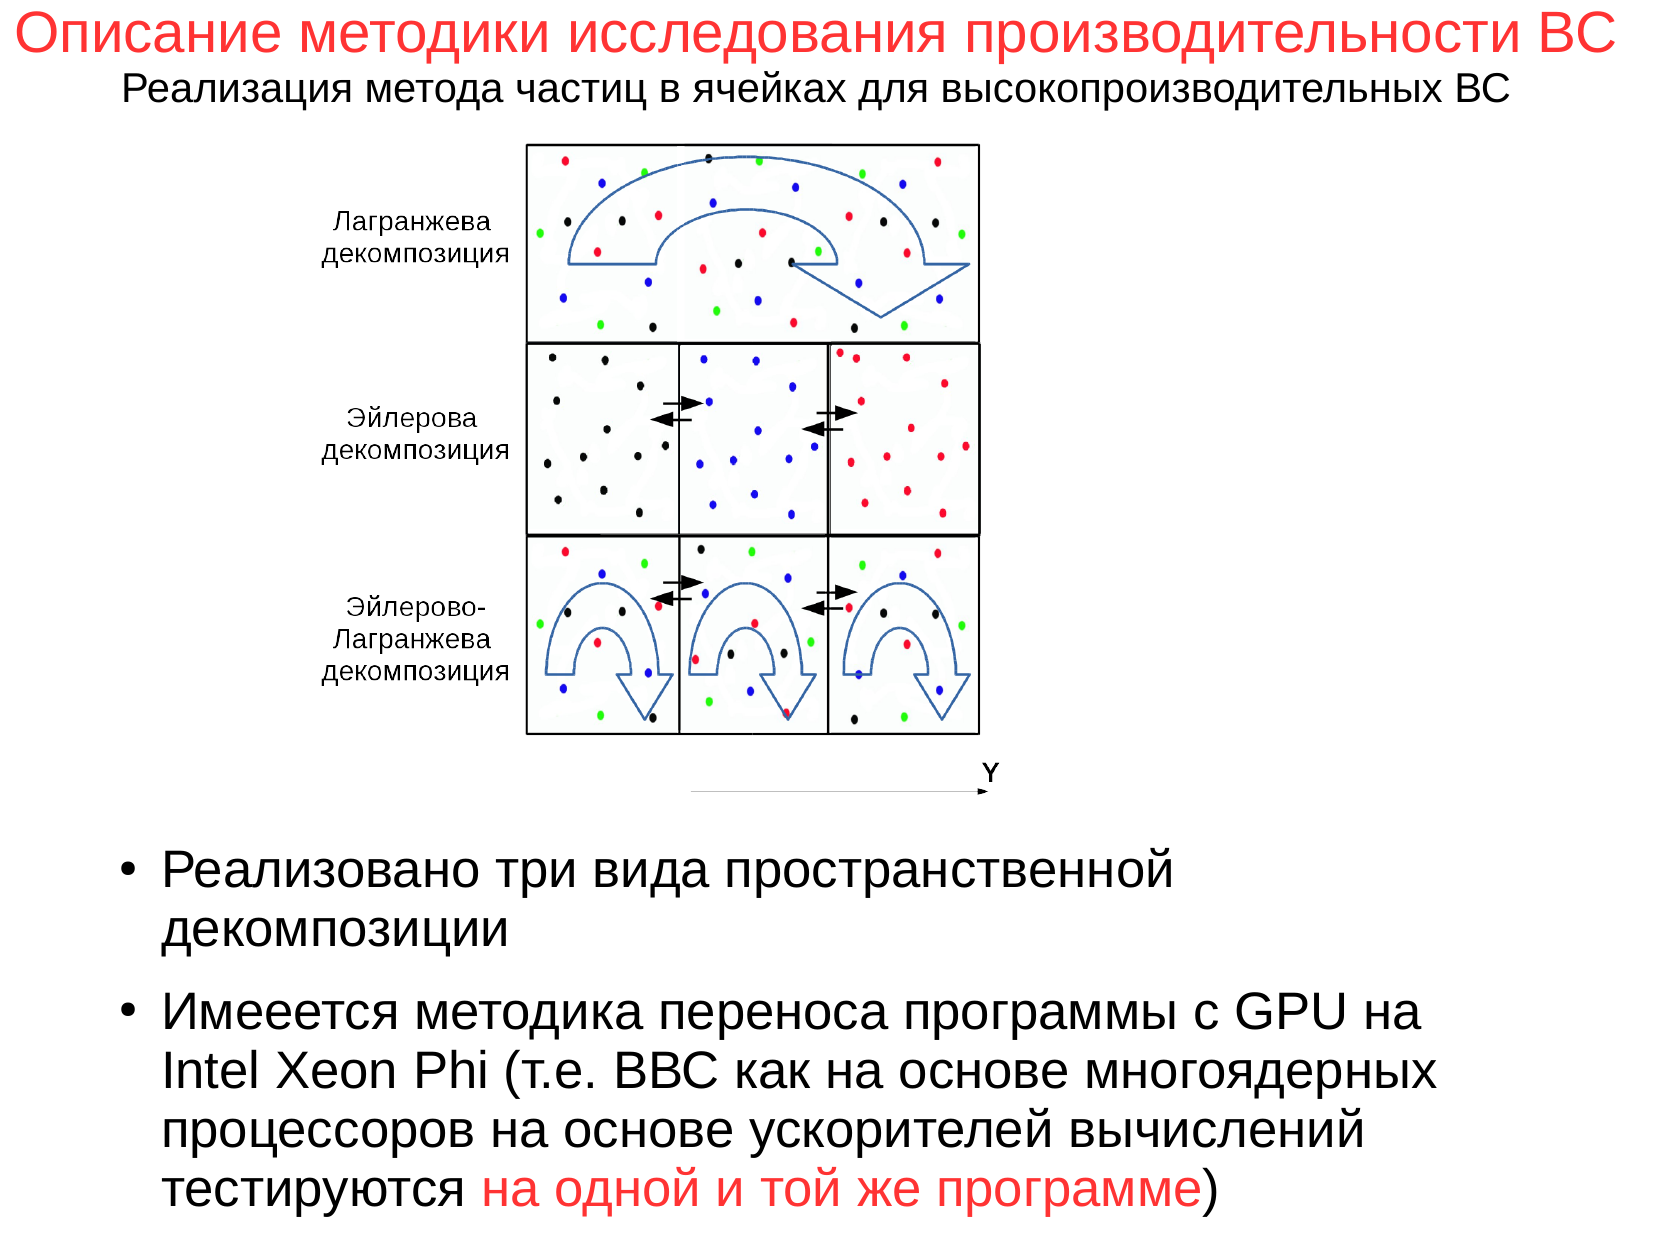

Описание методики исследования производительности ВС
Реализация метода частиц в ячейках для высокопроизводительных ВС
# Реализовано три вида пространственной декомпозиции
Имееется методика переноса программы с GPU на Intel Xeon Phi (т.е. ВВС как на основе многоядерных процессоров на основе ускорителей вычислений тестируются на одной и той же программе)